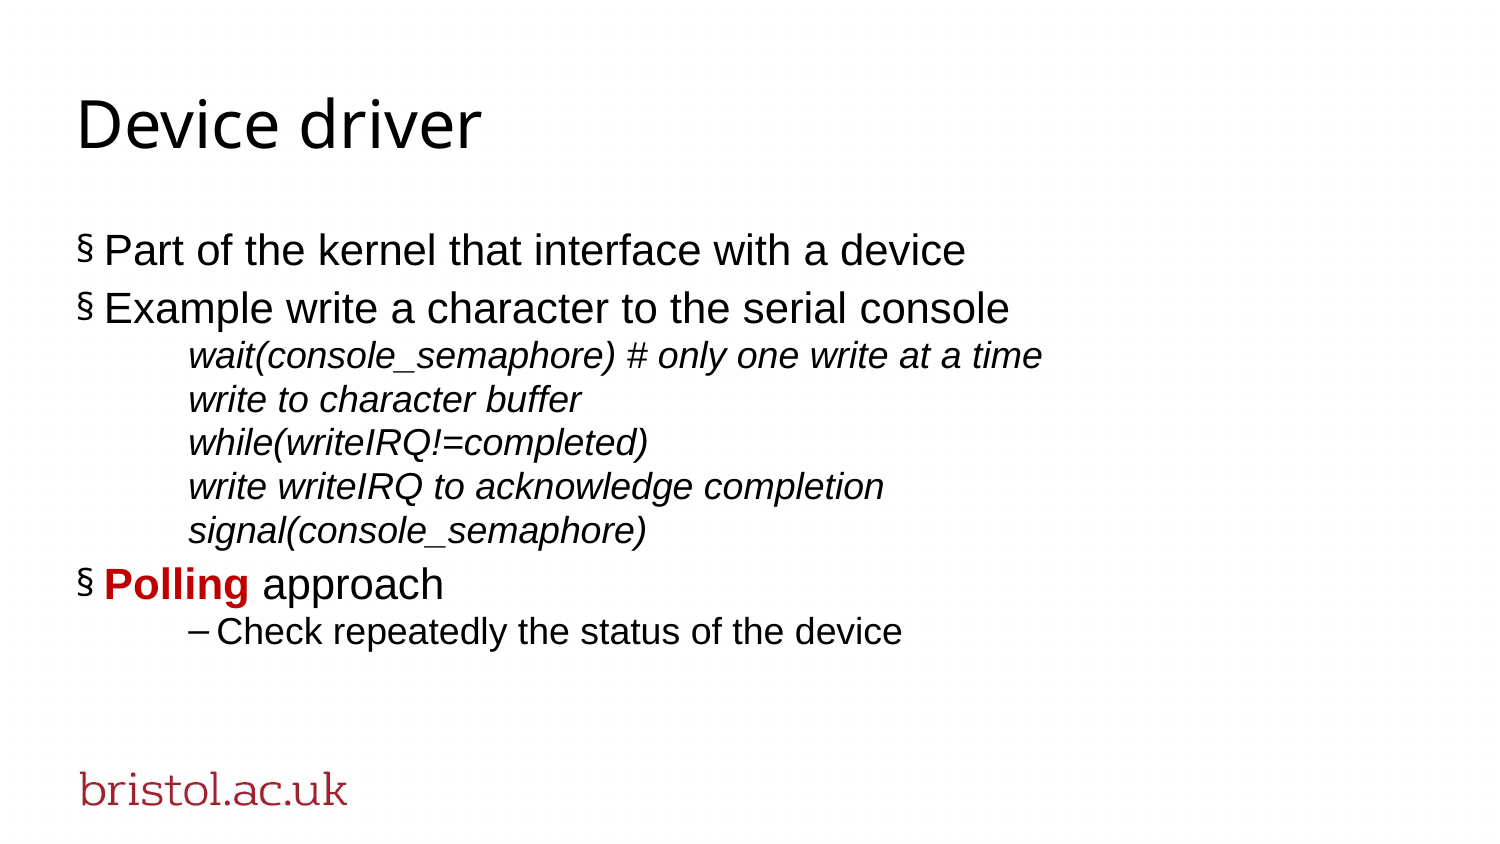

# Device driver
Part of the kernel that interface with a device
Example write a character to the serial console
wait(console_semaphore) # only one write at a time
write to character buffer
while(writeIRQ!=completed)
write writeIRQ to acknowledge completion
signal(console_semaphore)
Polling approach
Check repeatedly the status of the device